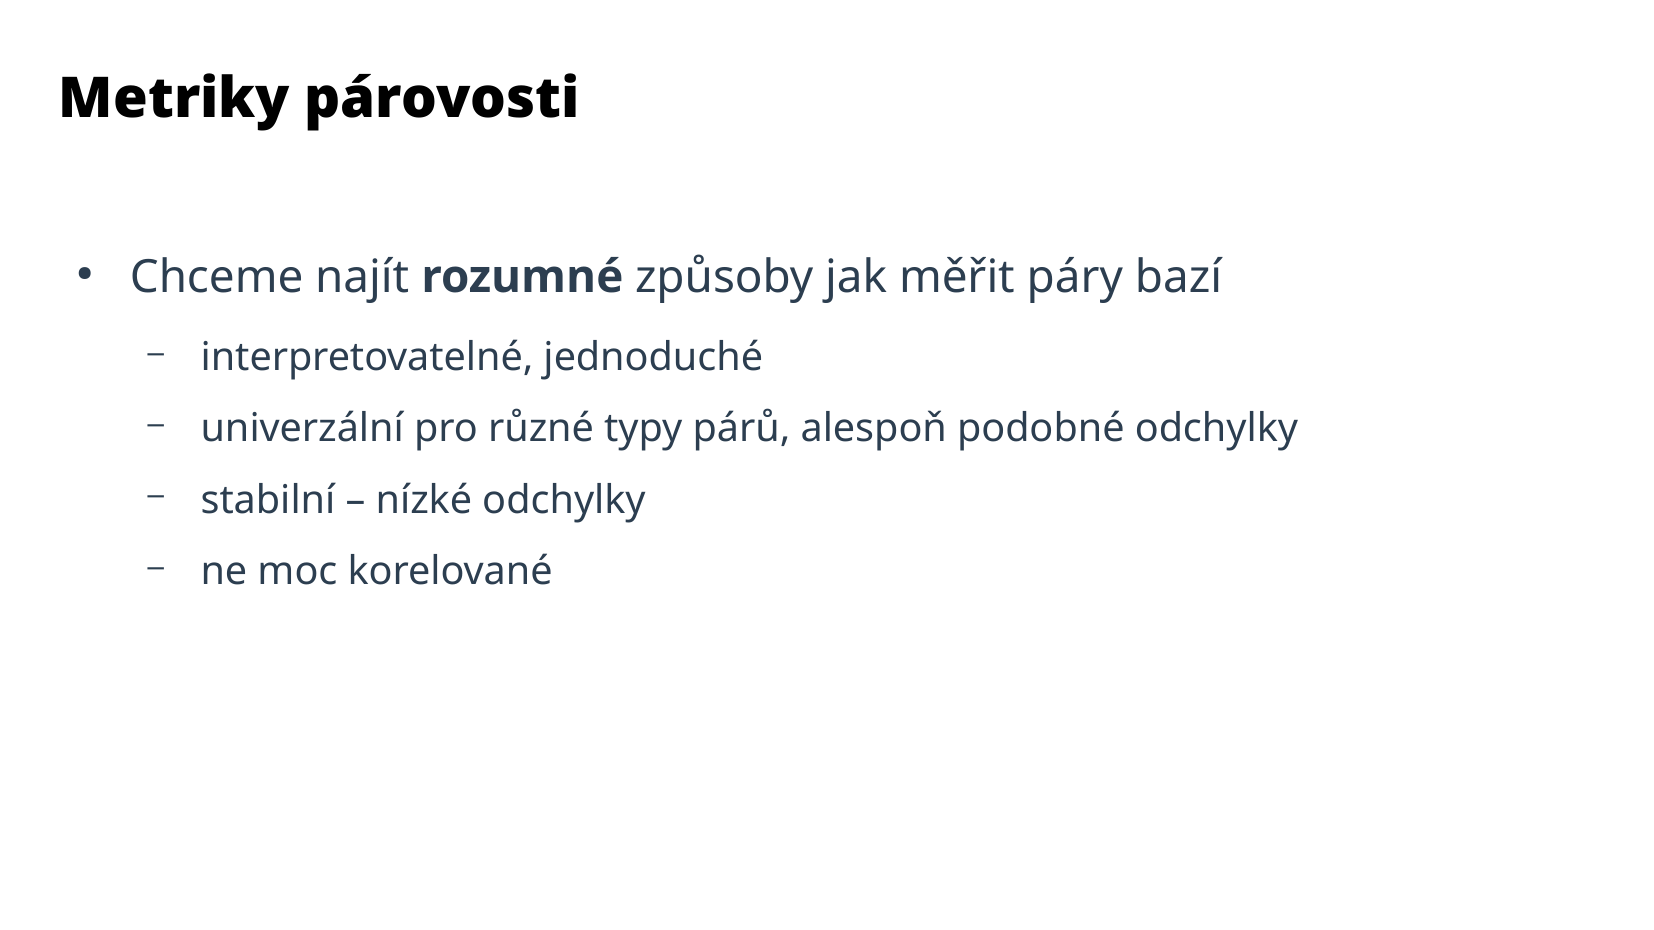

# Metriky párovosti
Chceme najít rozumné způsoby jak měřit páry bazí
interpretovatelné, jednoduché
univerzální pro různé typy párů, alespoň podobné odchylky
stabilní – nízké odchylky
ne moc korelované